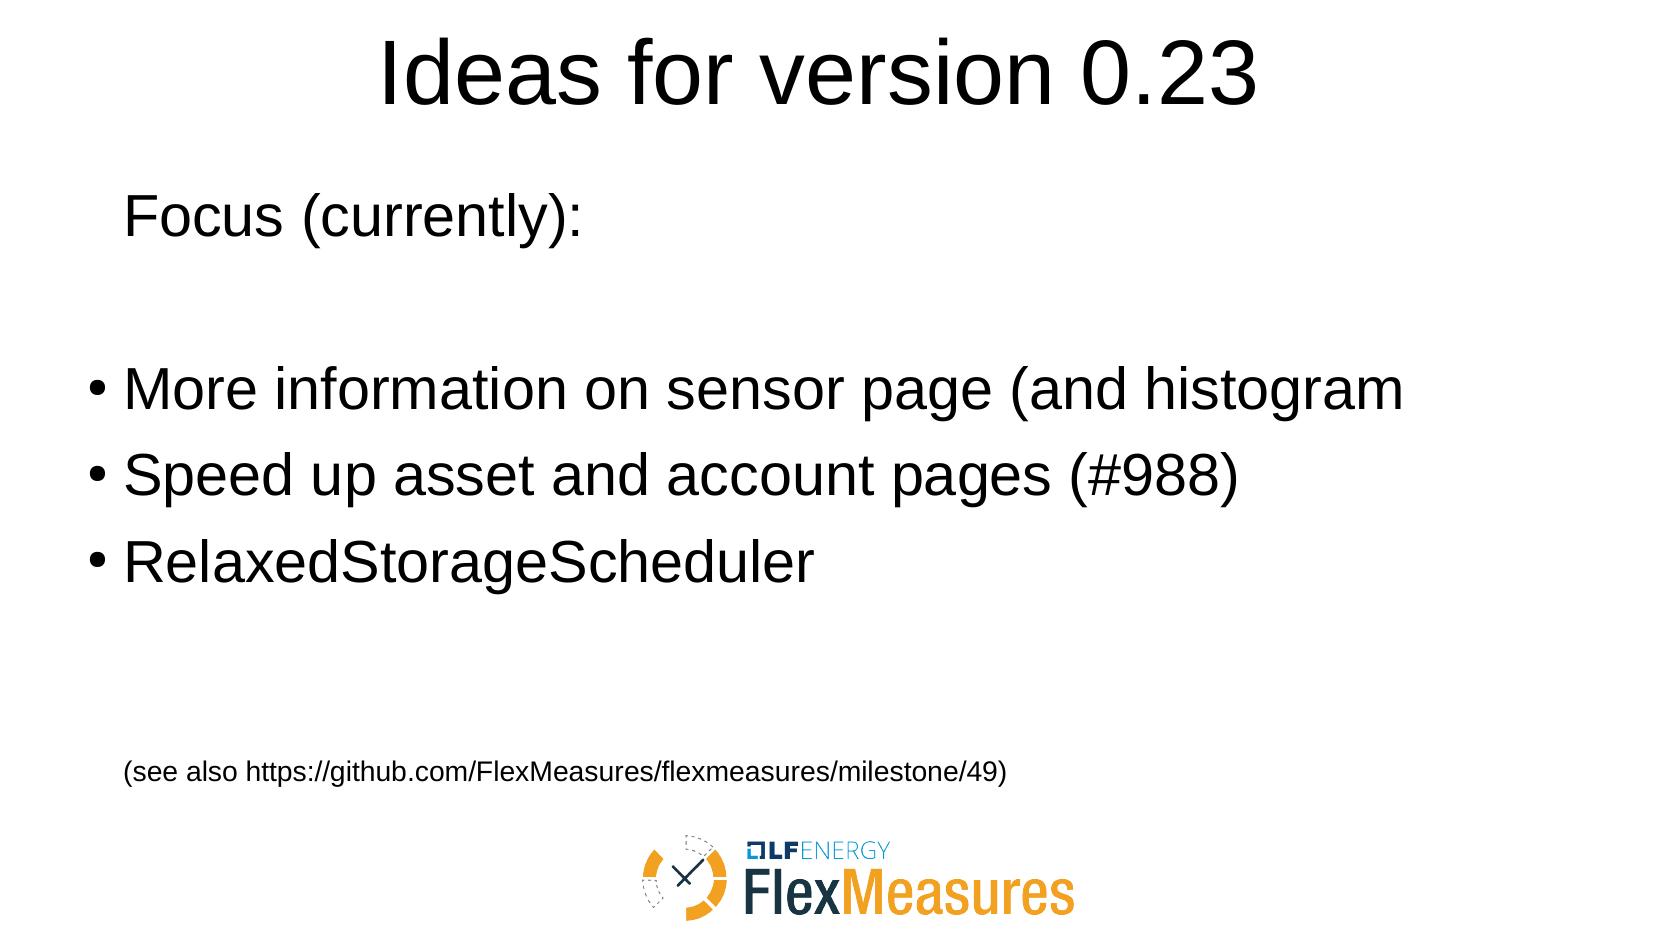

# Ideas for version 0.23
Focus (currently):
More information on sensor page (and histogram
Speed up asset and account pages (#988)
RelaxedStorageScheduler
(see also https://github.com/FlexMeasures/flexmeasures/milestone/49)